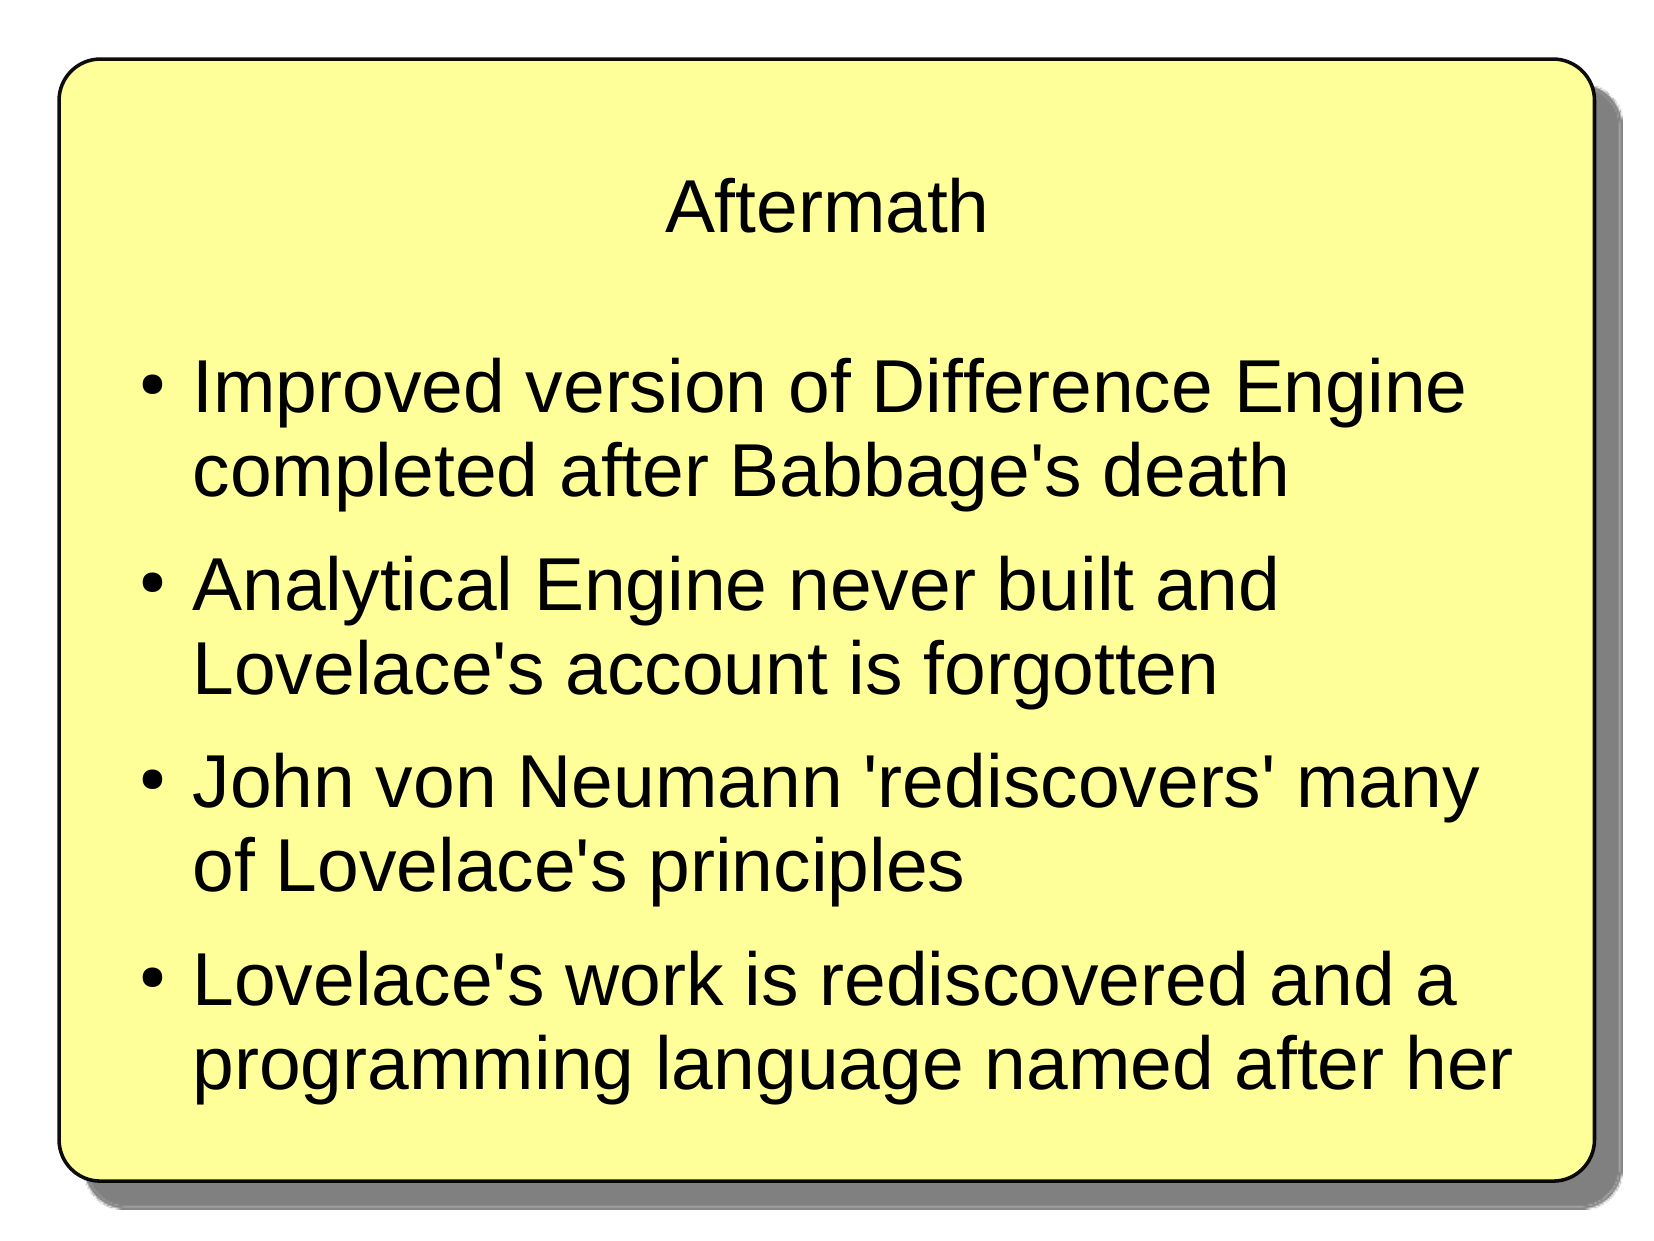

# Aftermath
Improved version of Difference Engine completed after Babbage's death
Analytical Engine never built and Lovelace's account is forgotten
John von Neumann 'rediscovers' many of Lovelace's principles
Lovelace's work is rediscovered and a programming language named after her